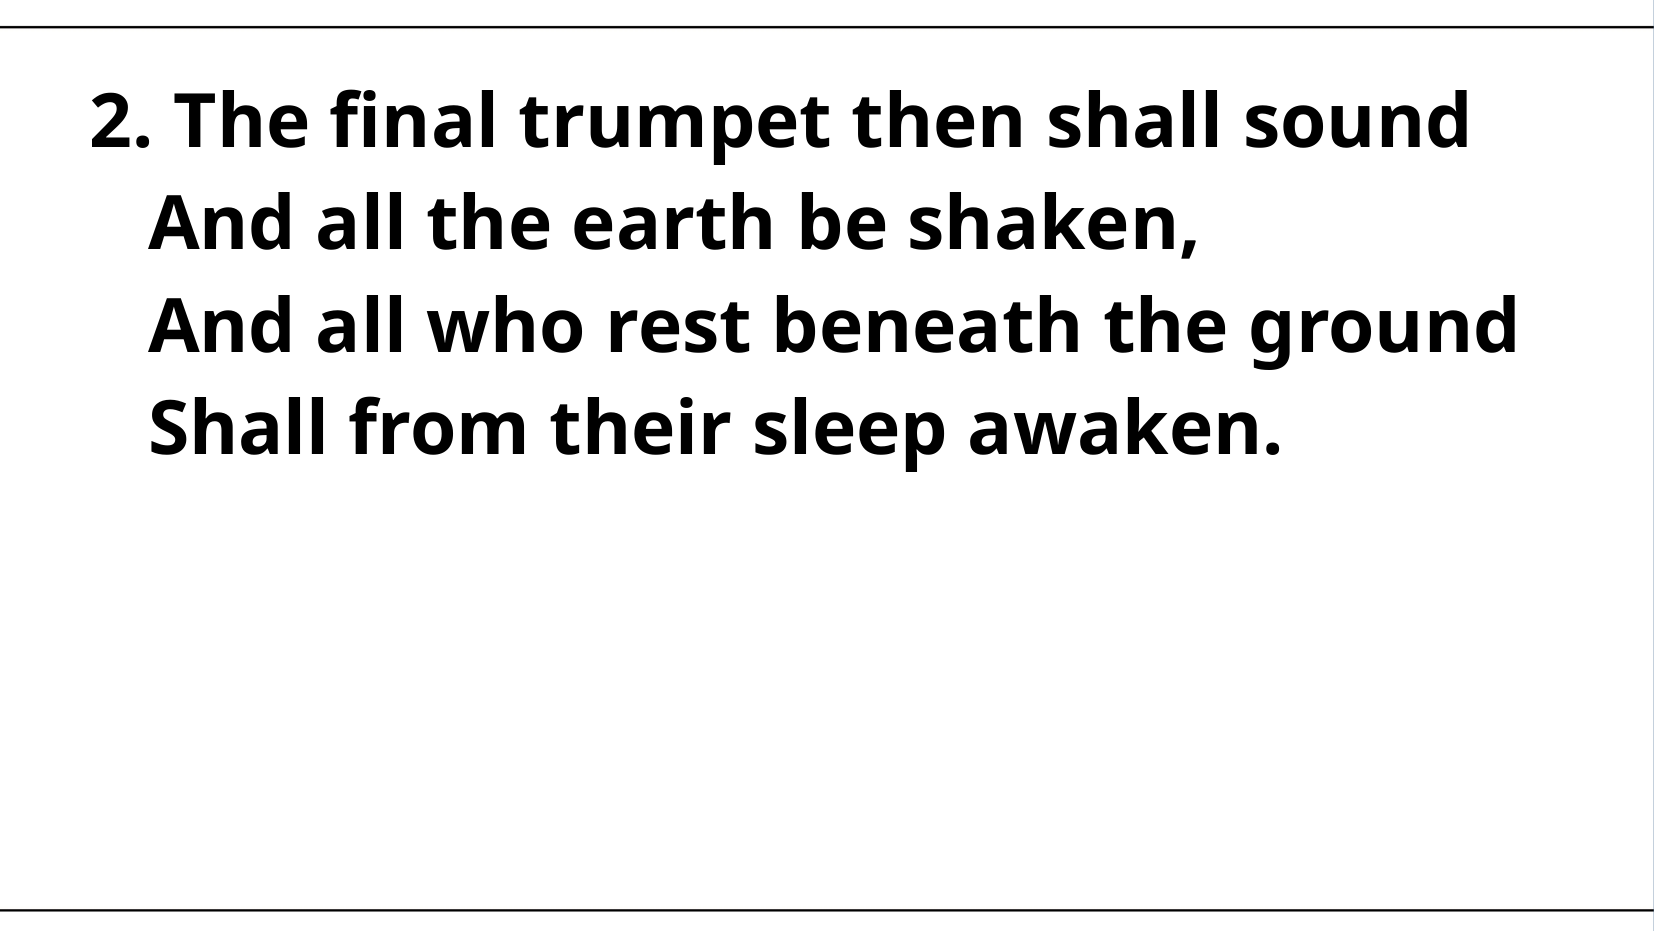

2. The final trumpet then shall sound
 And all the earth be shaken,
 And all who rest beneath the ground
 Shall from their sleep awaken.